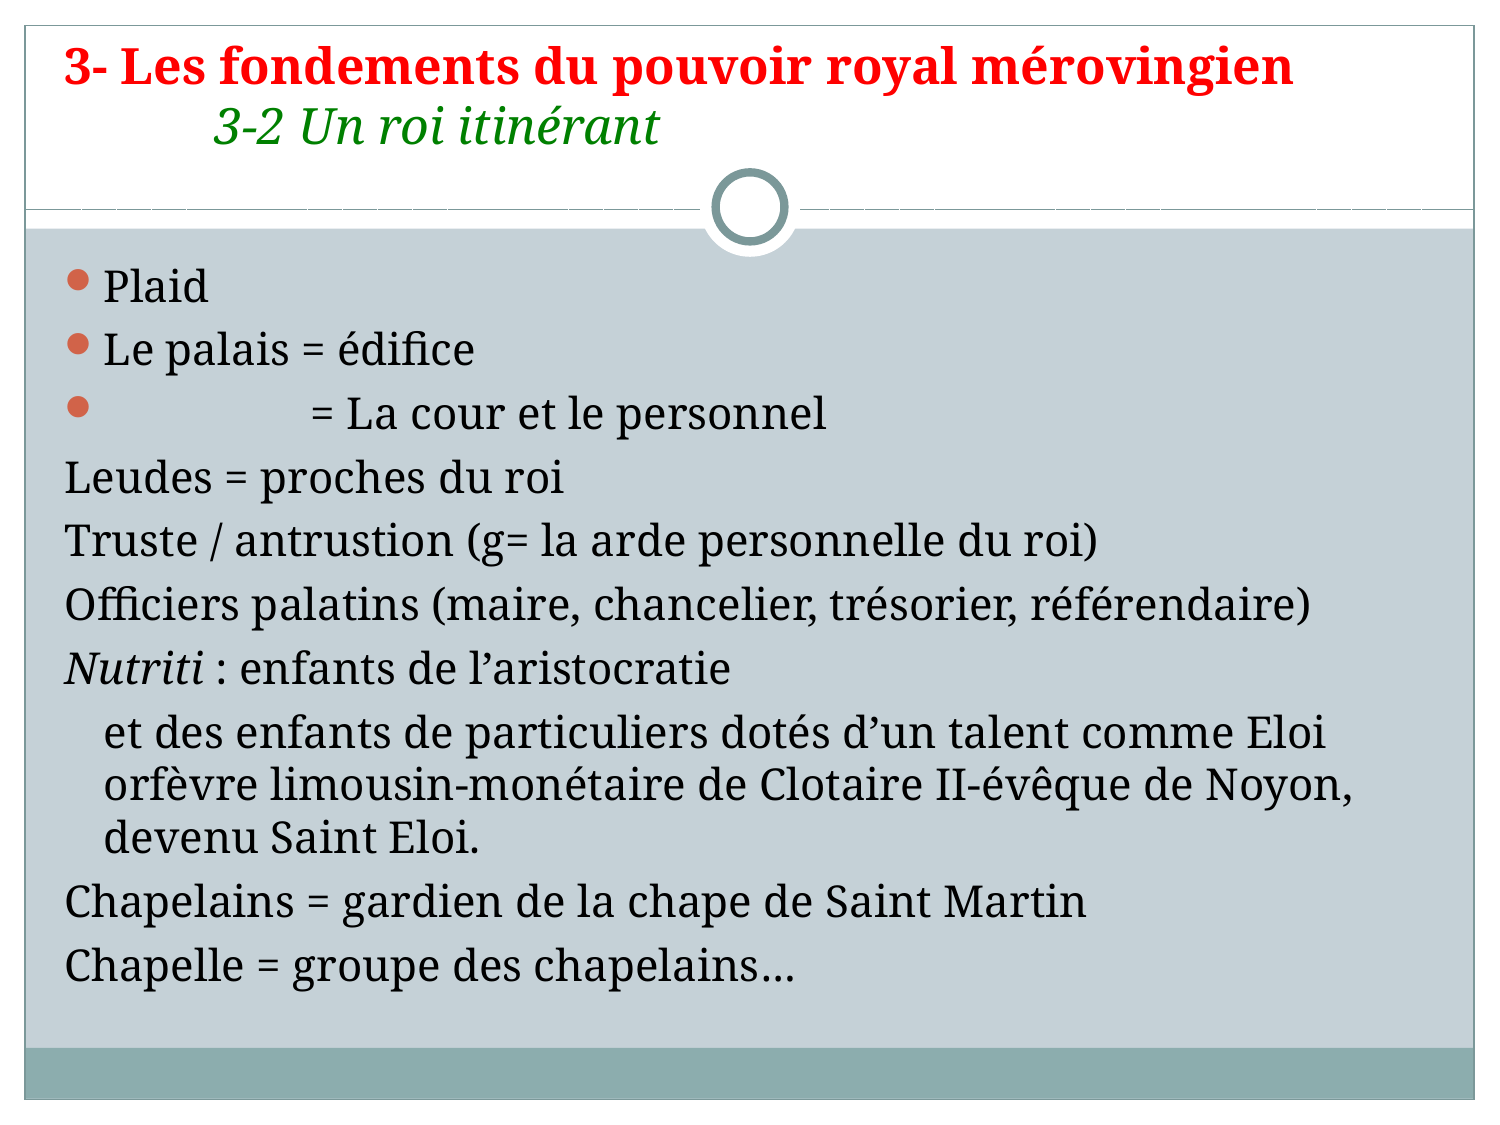

# 3- Les fondements du pouvoir royal mérovingien 3-2 Un roi itinérant
Plaid
Le palais = édifice
 = La cour et le personnel
Leudes = proches du roi
Truste / antrustion (g= la arde personnelle du roi)
Officiers palatins (maire, chancelier, trésorier, référendaire)
Nutriti : enfants de l’aristocratie
	et des enfants de particuliers dotés d’un talent comme Eloi orfèvre limousin-monétaire de Clotaire II-évêque de Noyon, devenu Saint Eloi.
Chapelains = gardien de la chape de Saint Martin
Chapelle = groupe des chapelains…